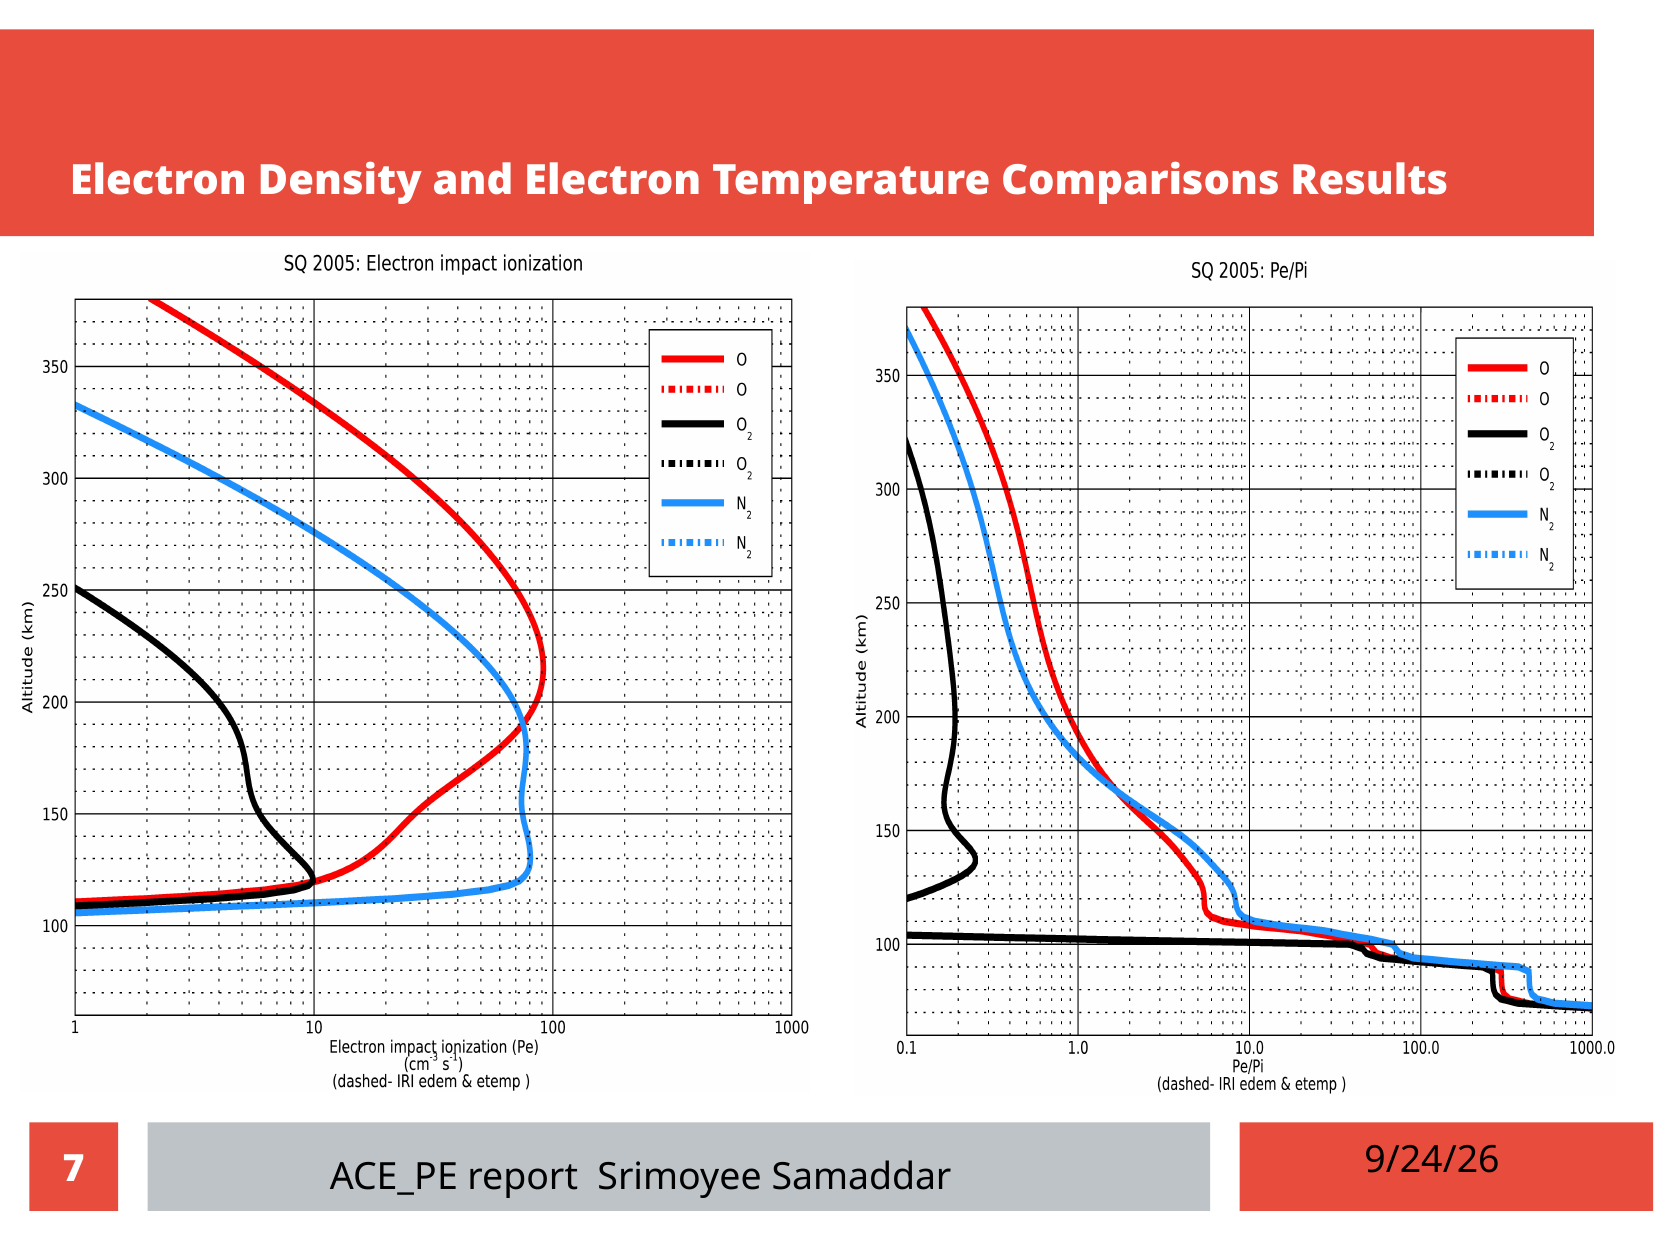

# Electron Density and Electron Temperature Comparisons Results
7
		ACE_PE report Srimoyee Samaddar